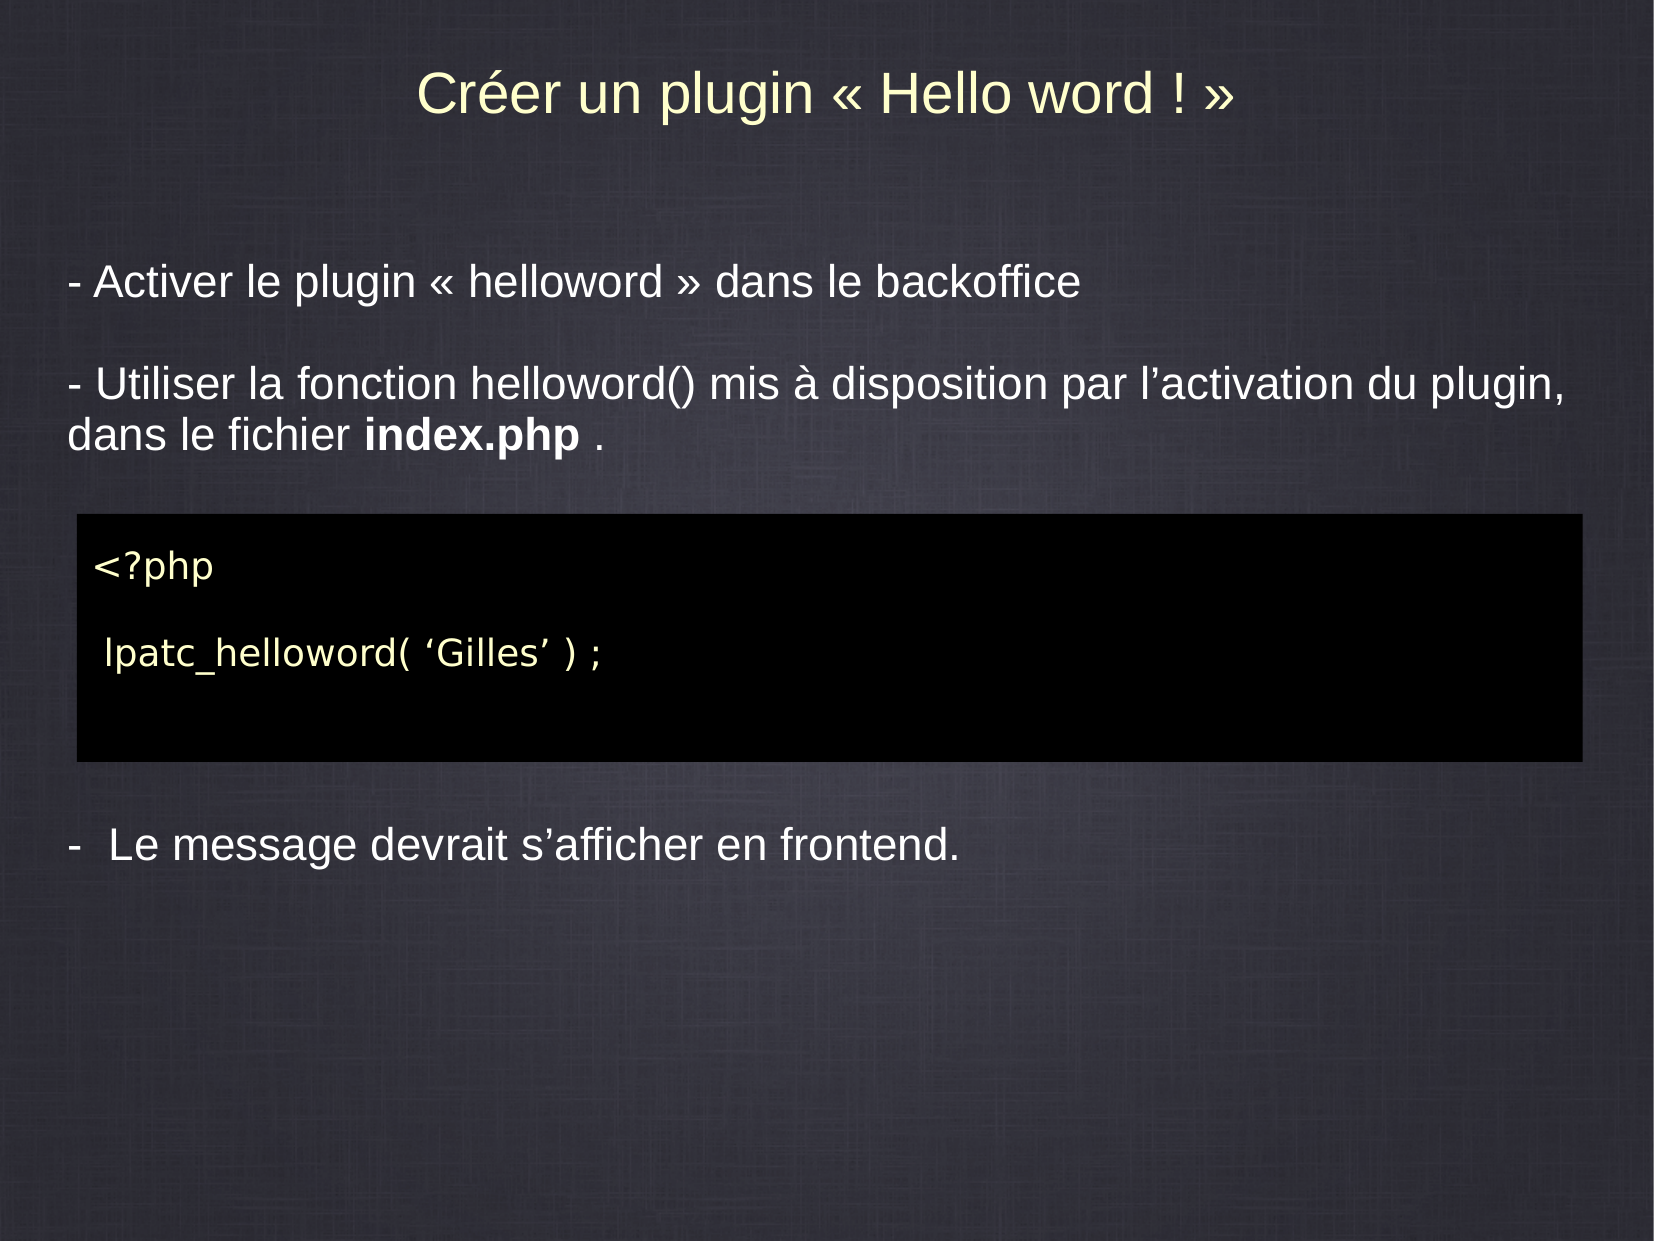

Créer un plugin « Hello word ! »
- Activer le plugin « helloword » dans le backoffice
- Utiliser la fonction helloword() mis à disposition par l’activation du plugin, dans le fichier index.php .
- Le message devrait s’afficher en frontend.
<?php
 lpatc_helloword( ‘Gilles’ ) ;